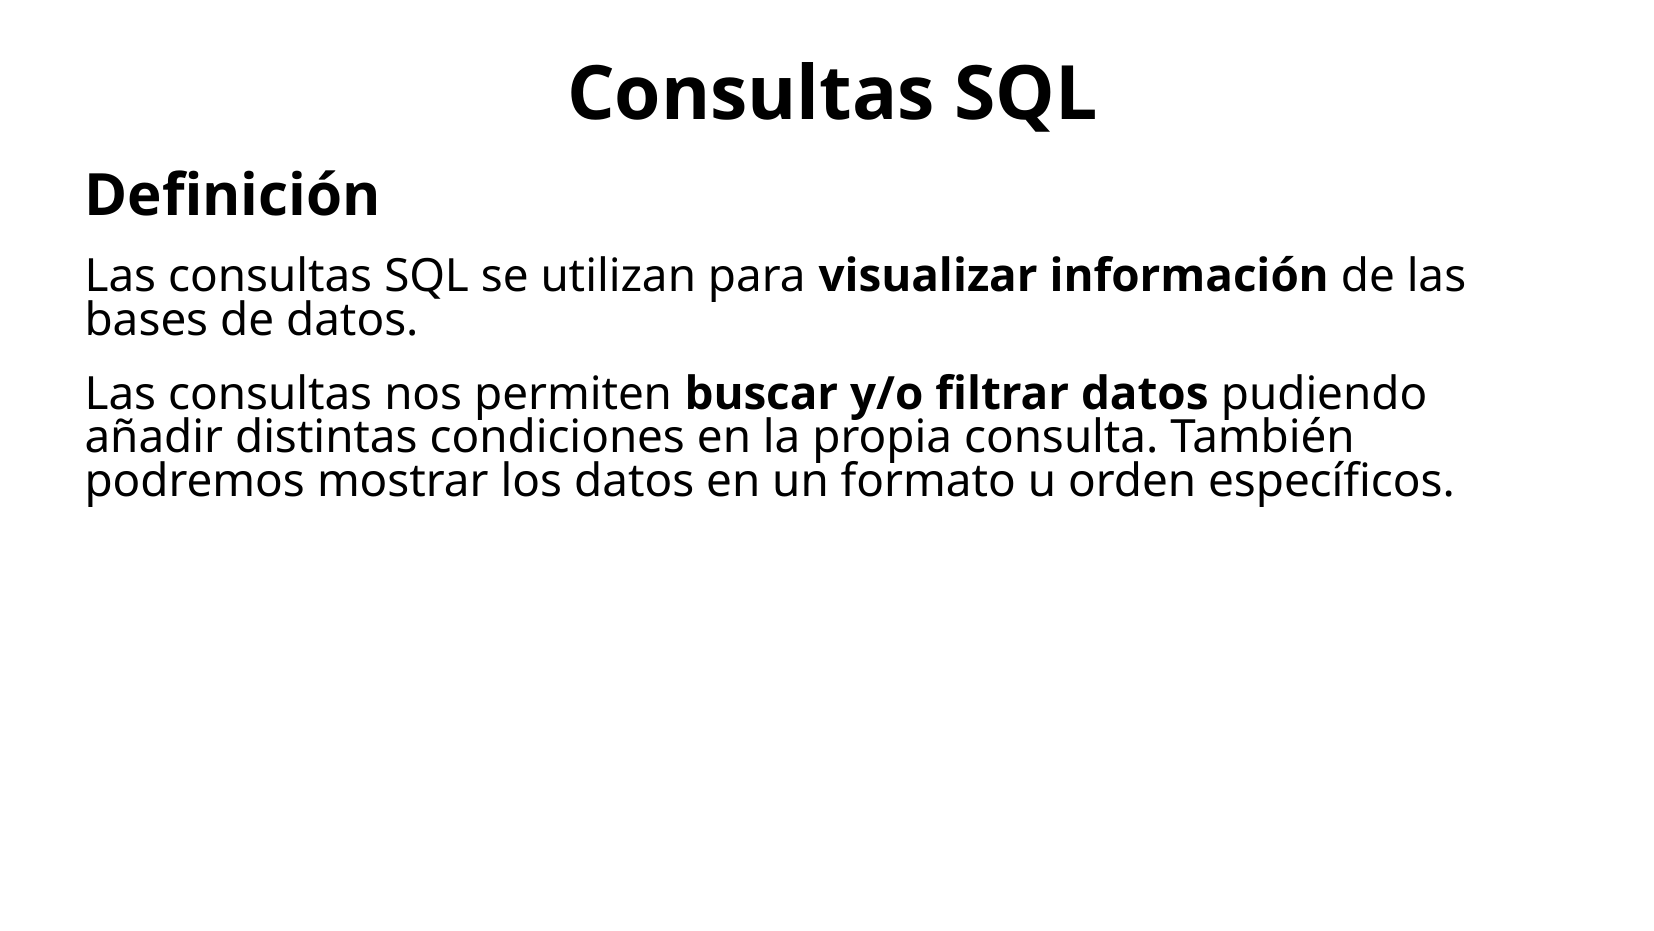

# Consultas SQL
Definición
Las consultas SQL se utilizan para visualizar información de las bases de datos.
Las consultas nos permiten buscar y/o filtrar datos pudiendo añadir distintas condiciones en la propia consulta. También podremos mostrar los datos en un formato u orden específicos.